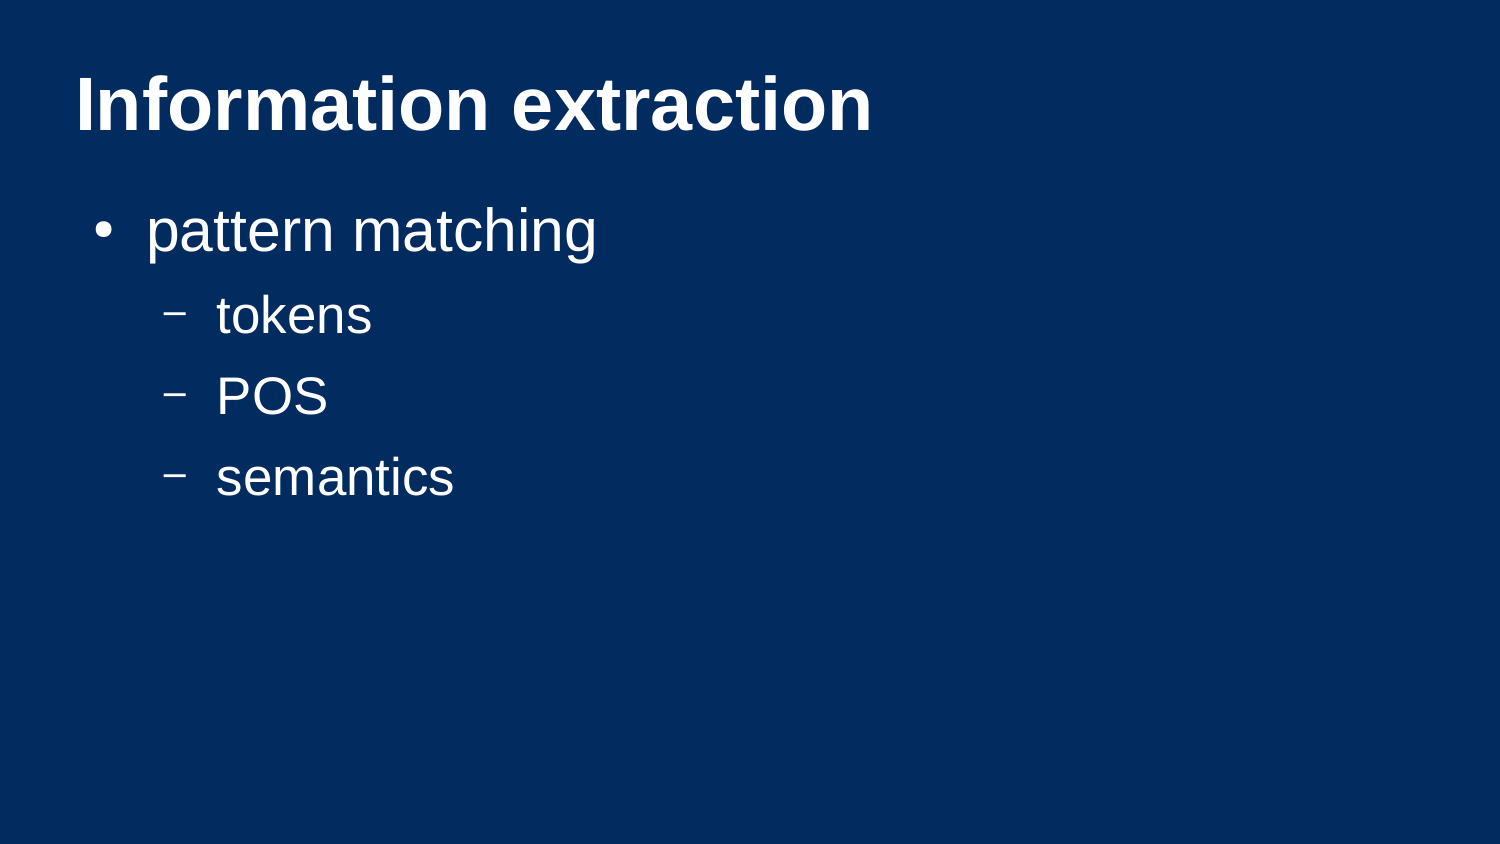

# Information extraction
pattern matching
tokens
POS
semantics